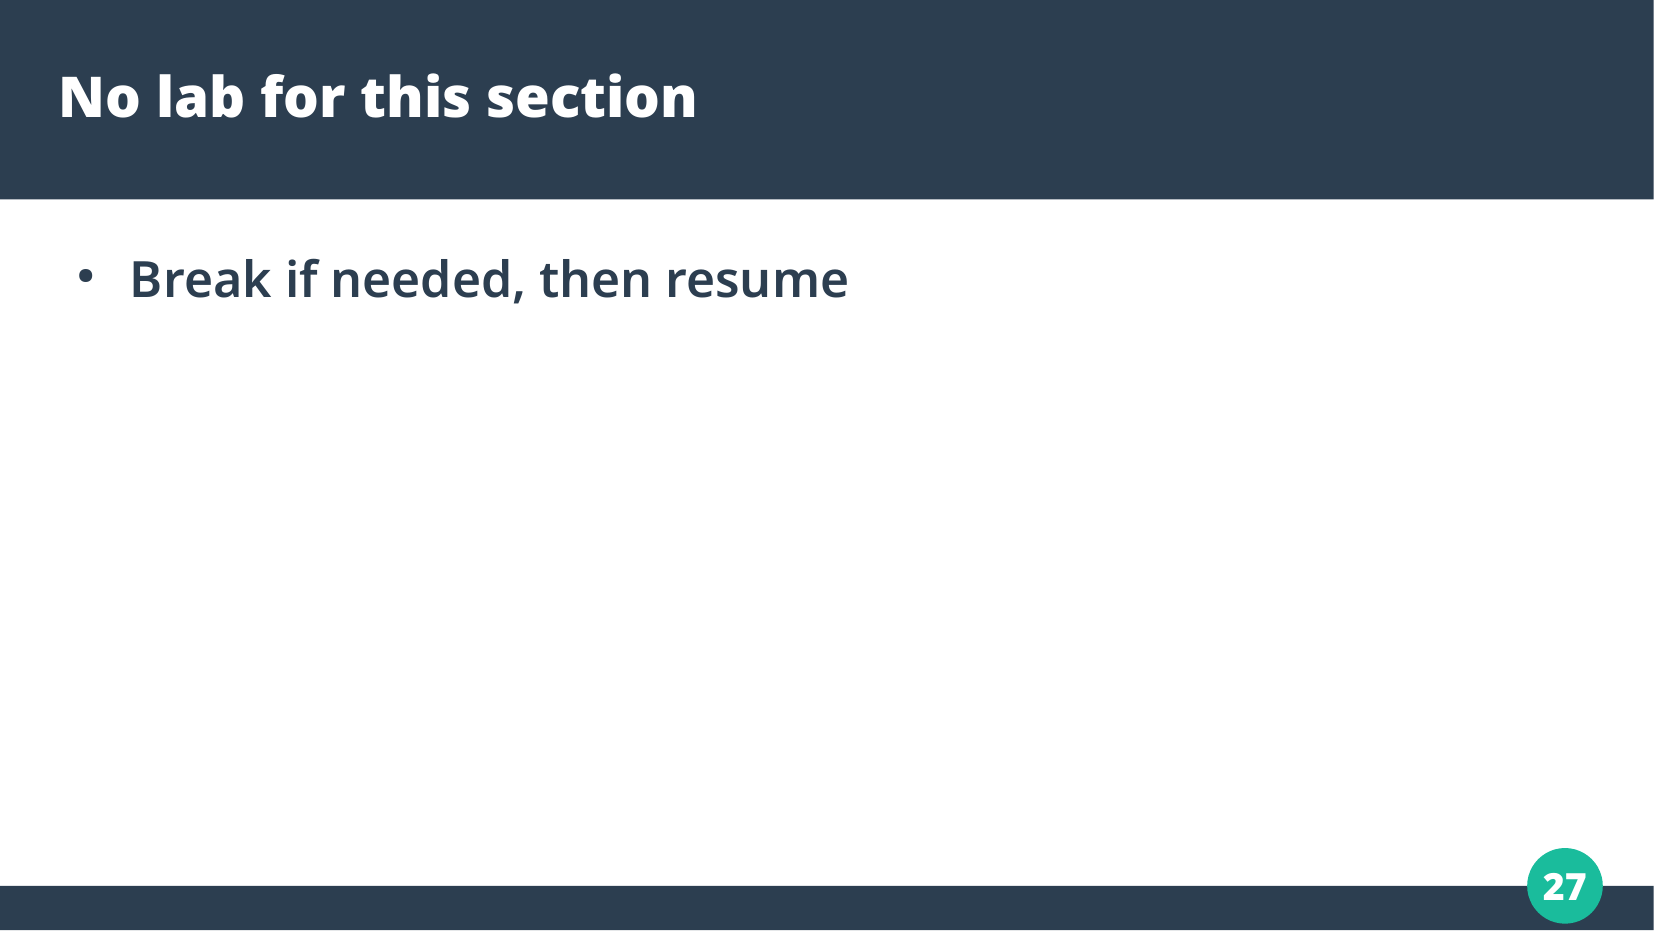

# No lab for this section
Break if needed, then resume